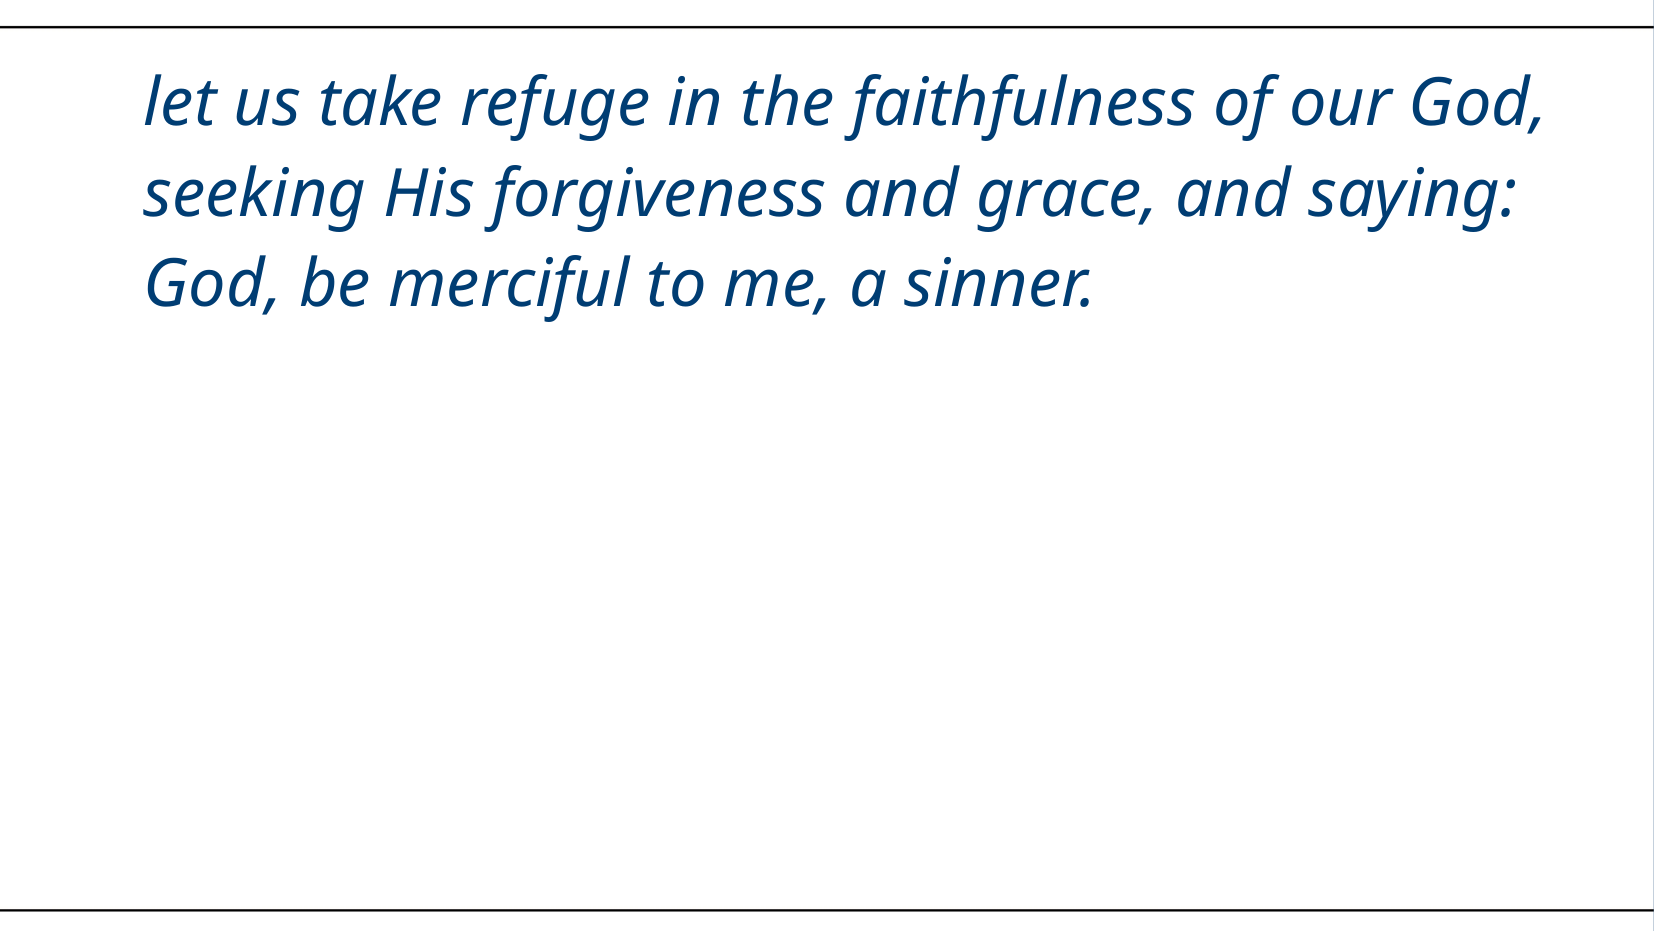

let us take refuge in the faithfulness of our God,
 seeking His forgiveness and grace, and saying:
 God, be merciful to me, a sinner.